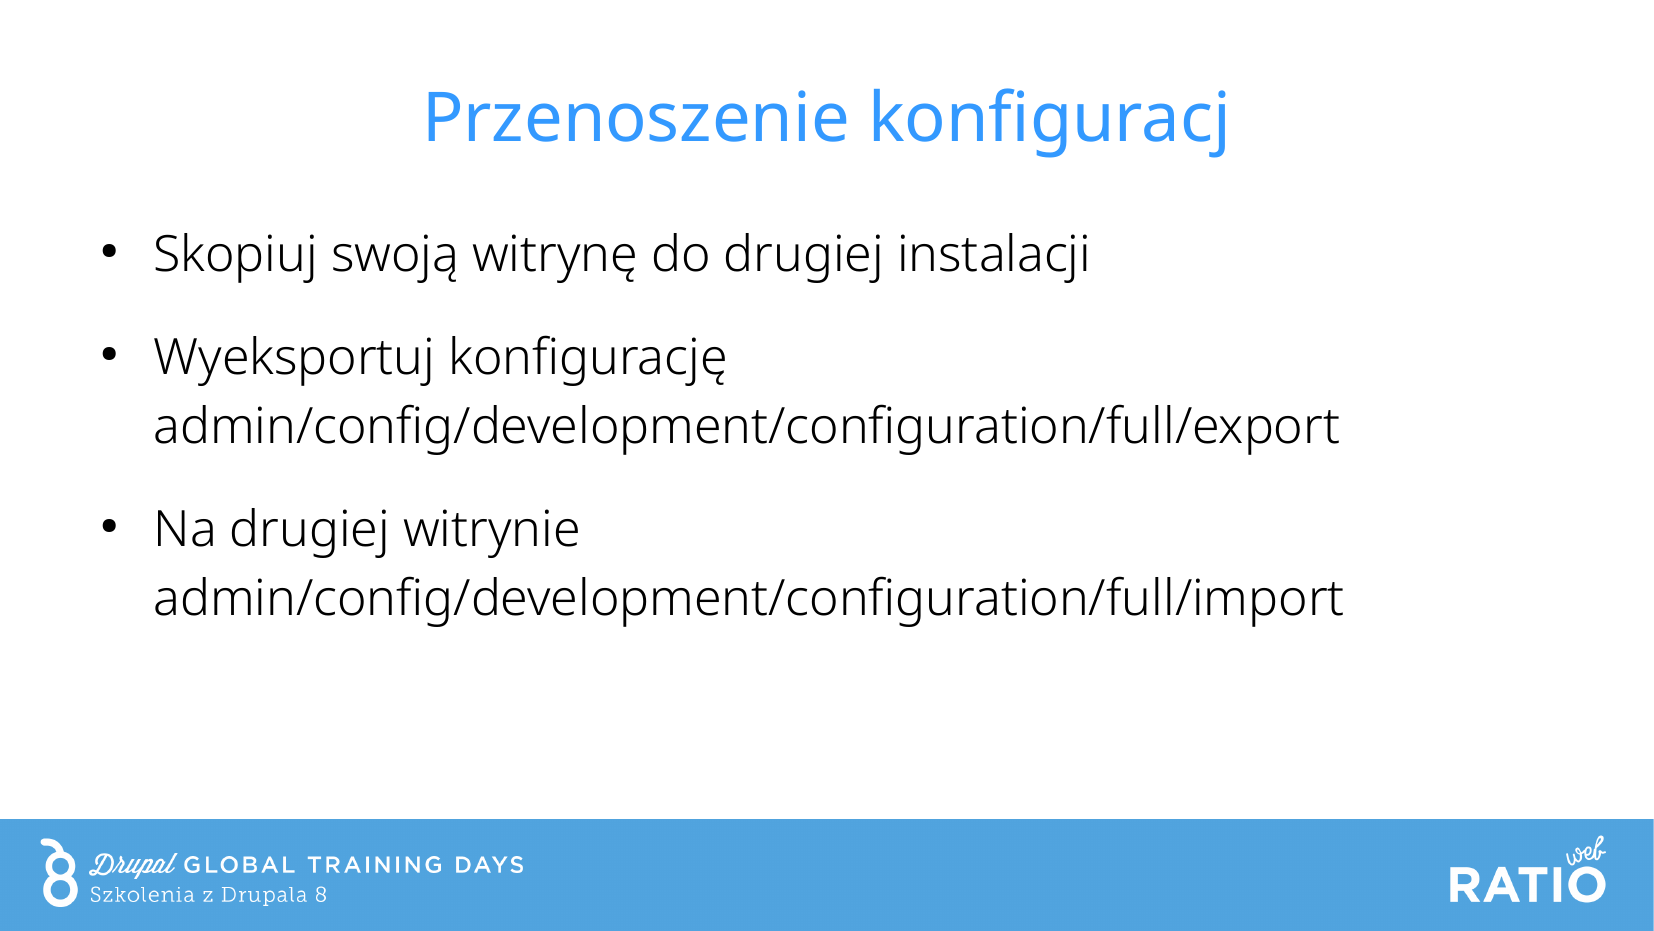

# Przenoszenie konfiguracj
Skopiuj swoją witrynę do drugiej instalacji
Wyeksportuj konfigurację admin/config/development/configuration/full/export
Na drugiej witrynie admin/config/development/configuration/full/import